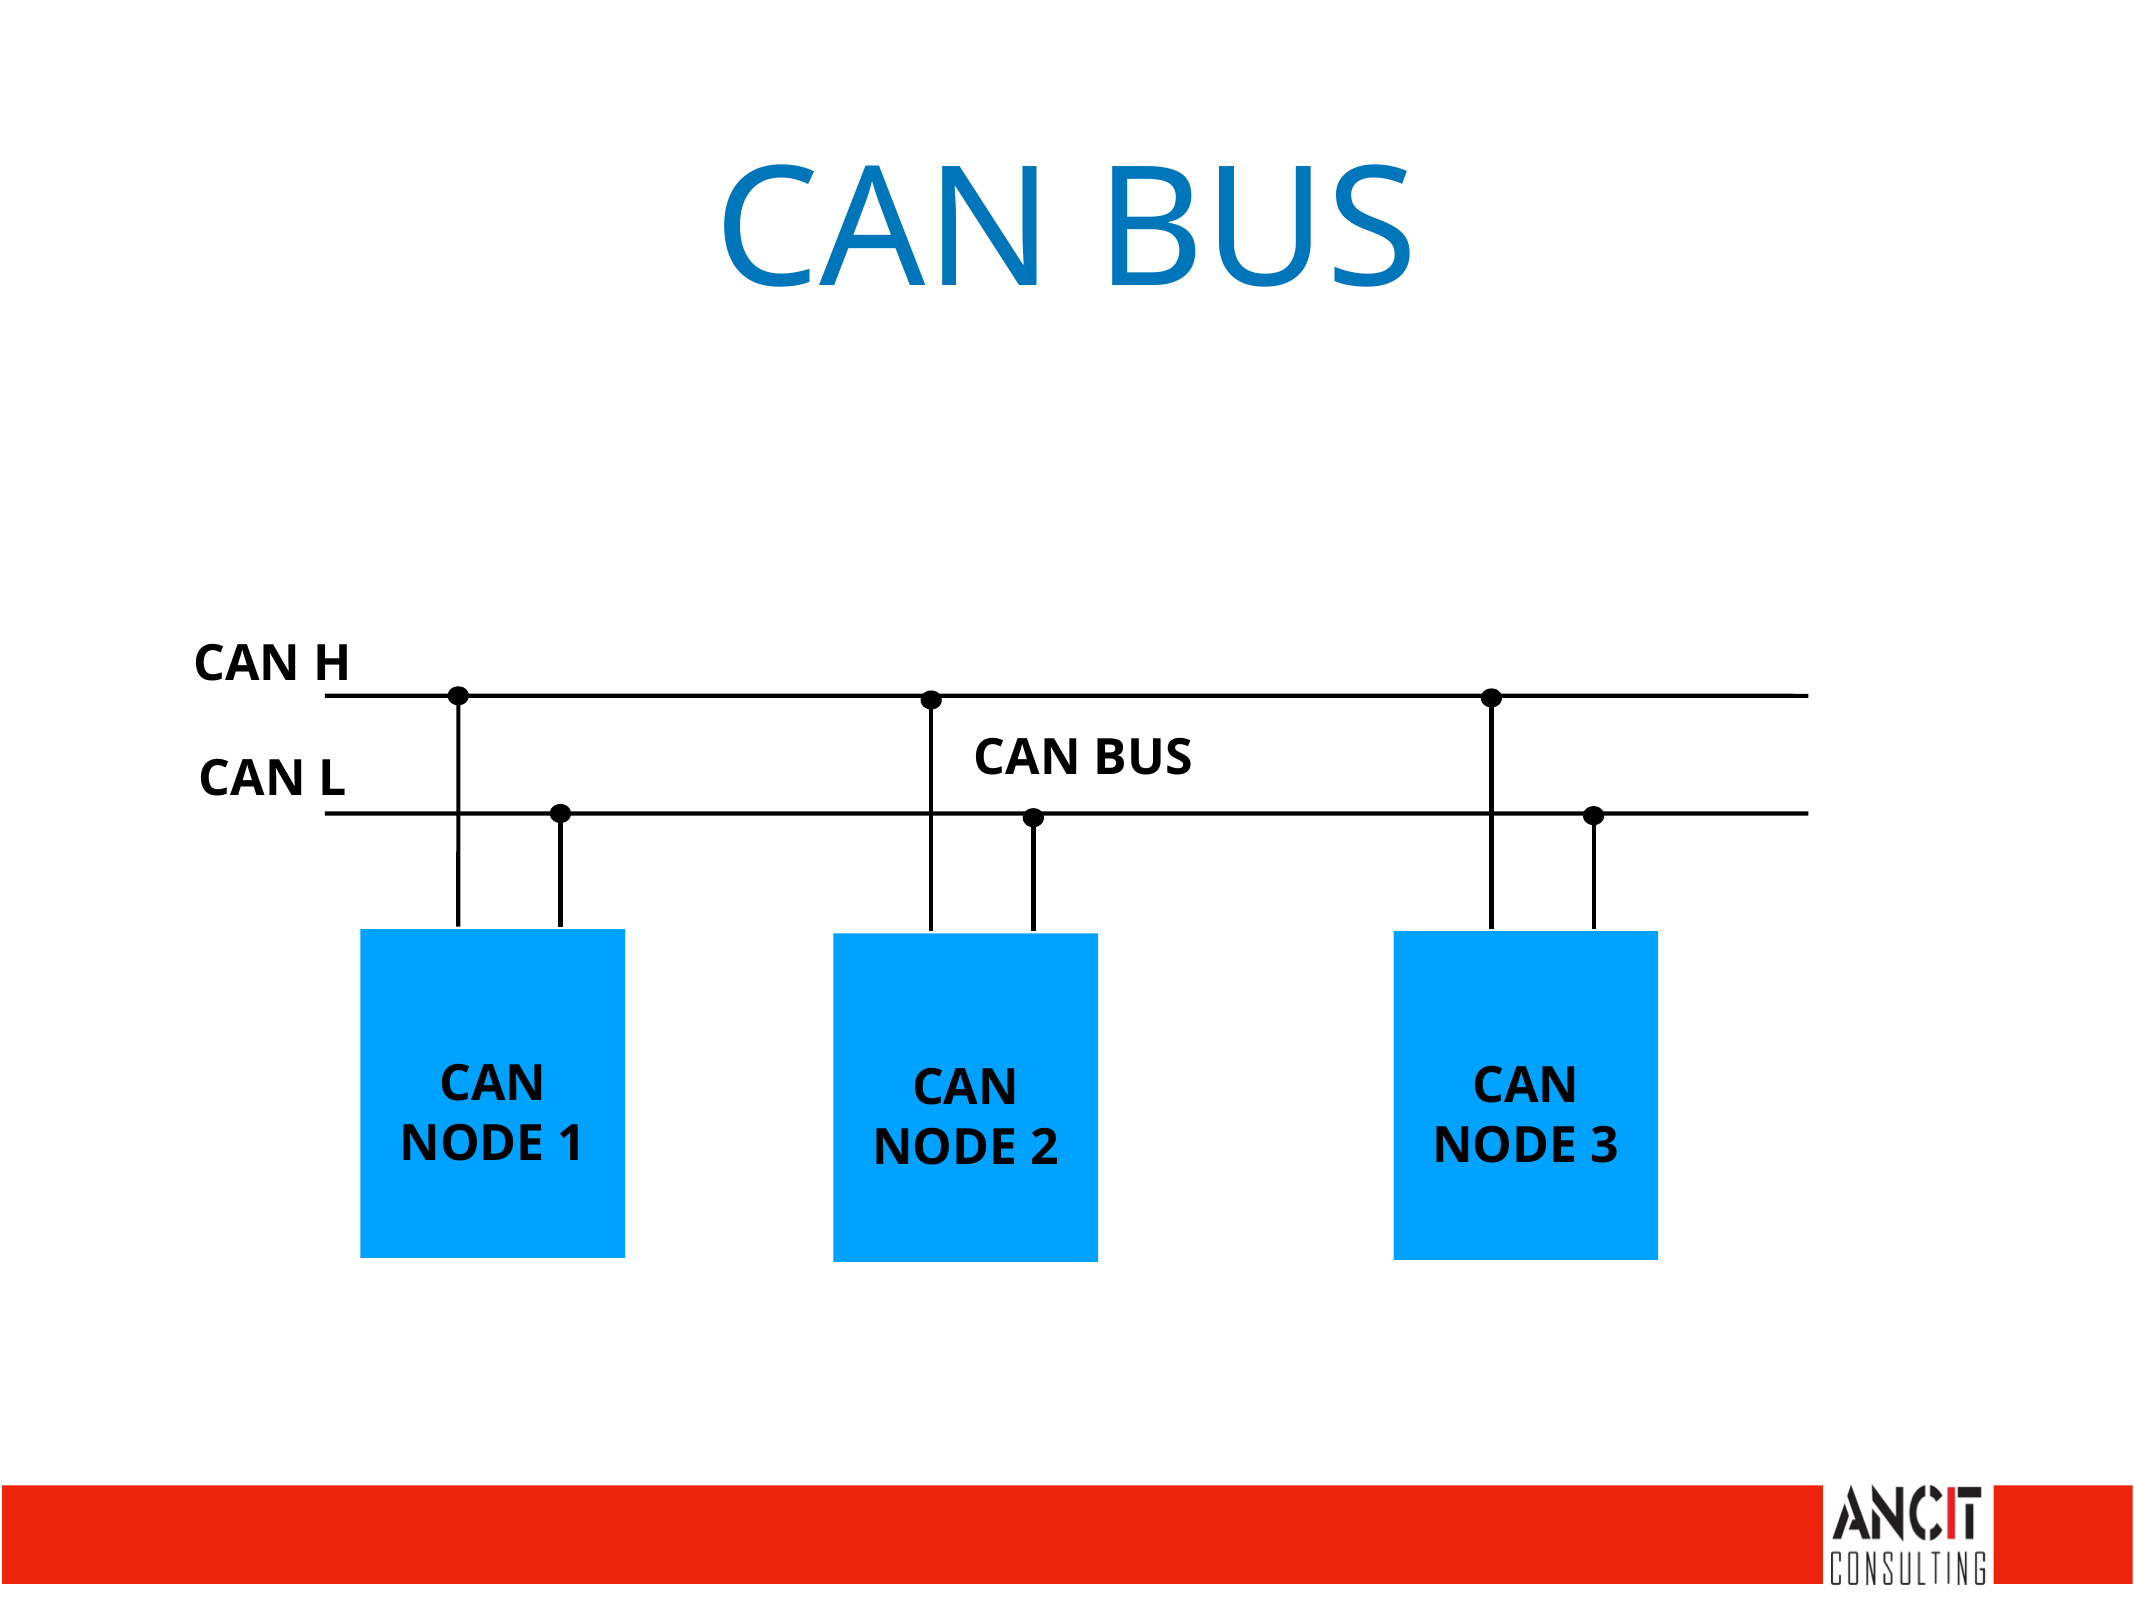

# CAN BUS
CAN H
CAN BUS
CAN L
CAN
NODE 1
CAN
NODE 3
CAN
NODE 2